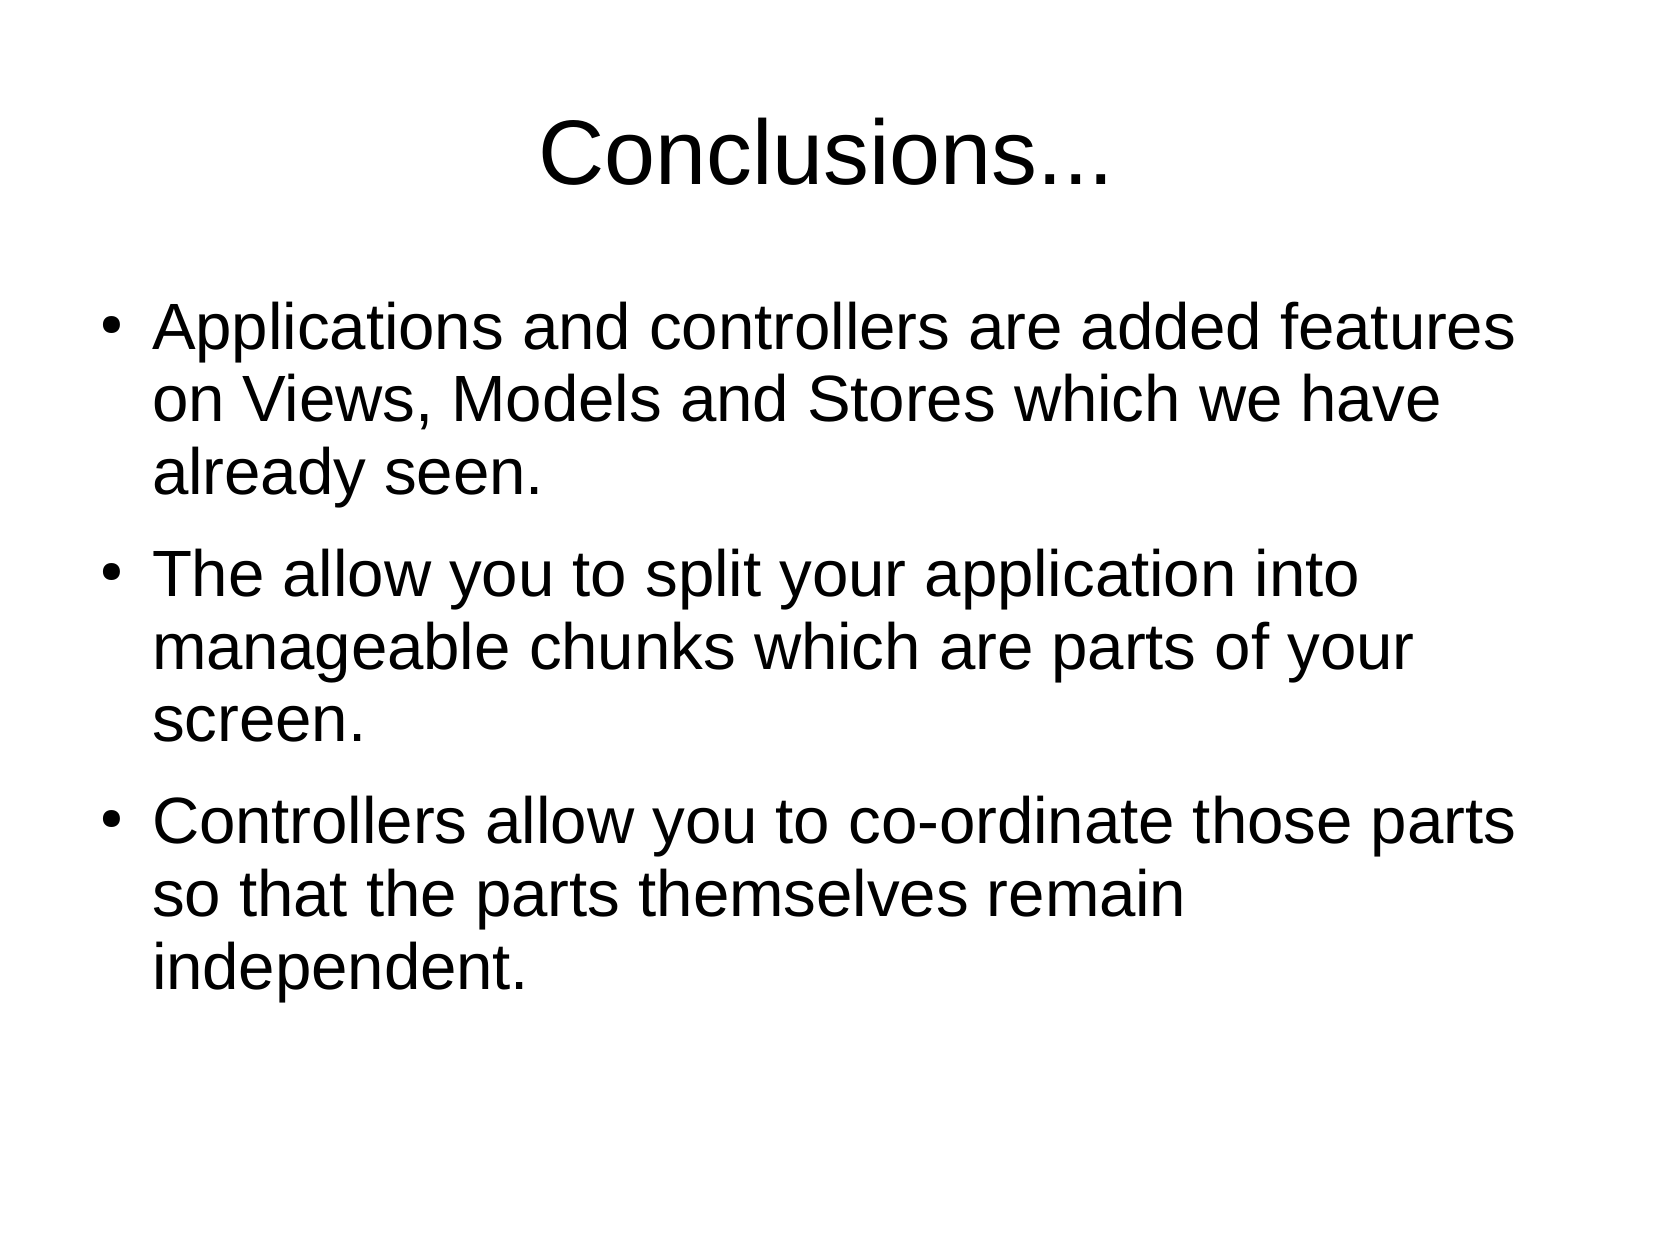

# Conclusions...
Applications and controllers are added features on Views, Models and Stores which we have already seen.
The allow you to split your application into manageable chunks which are parts of your screen.
Controllers allow you to co-ordinate those parts so that the parts themselves remain independent.